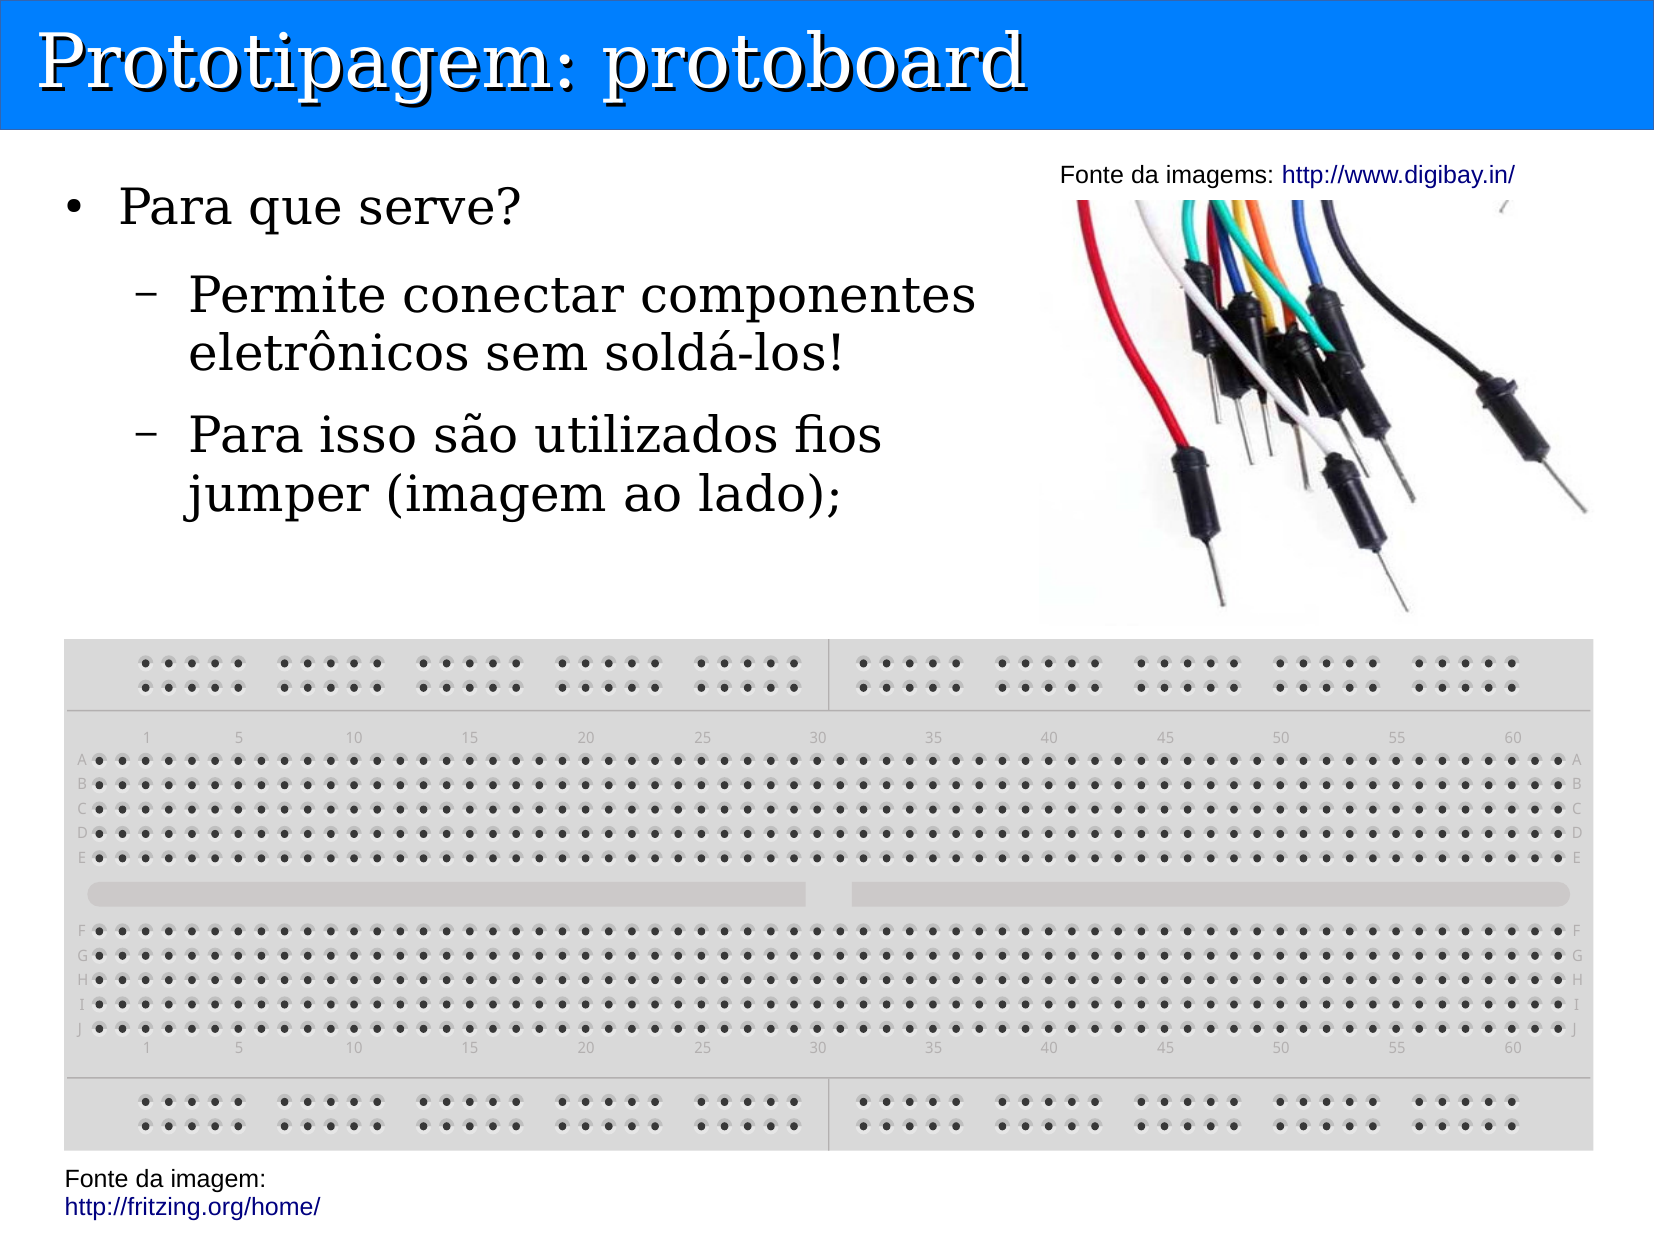

# Prototipagem: protoboard
Fonte da imagems: http://www.digibay.in/
Para que serve?
Permite conectar componentes eletrônicos sem soldá-los!
Para isso são utilizados fios jumper (imagem ao lado);
Fonte da imagem:
http://fritzing.org/home/